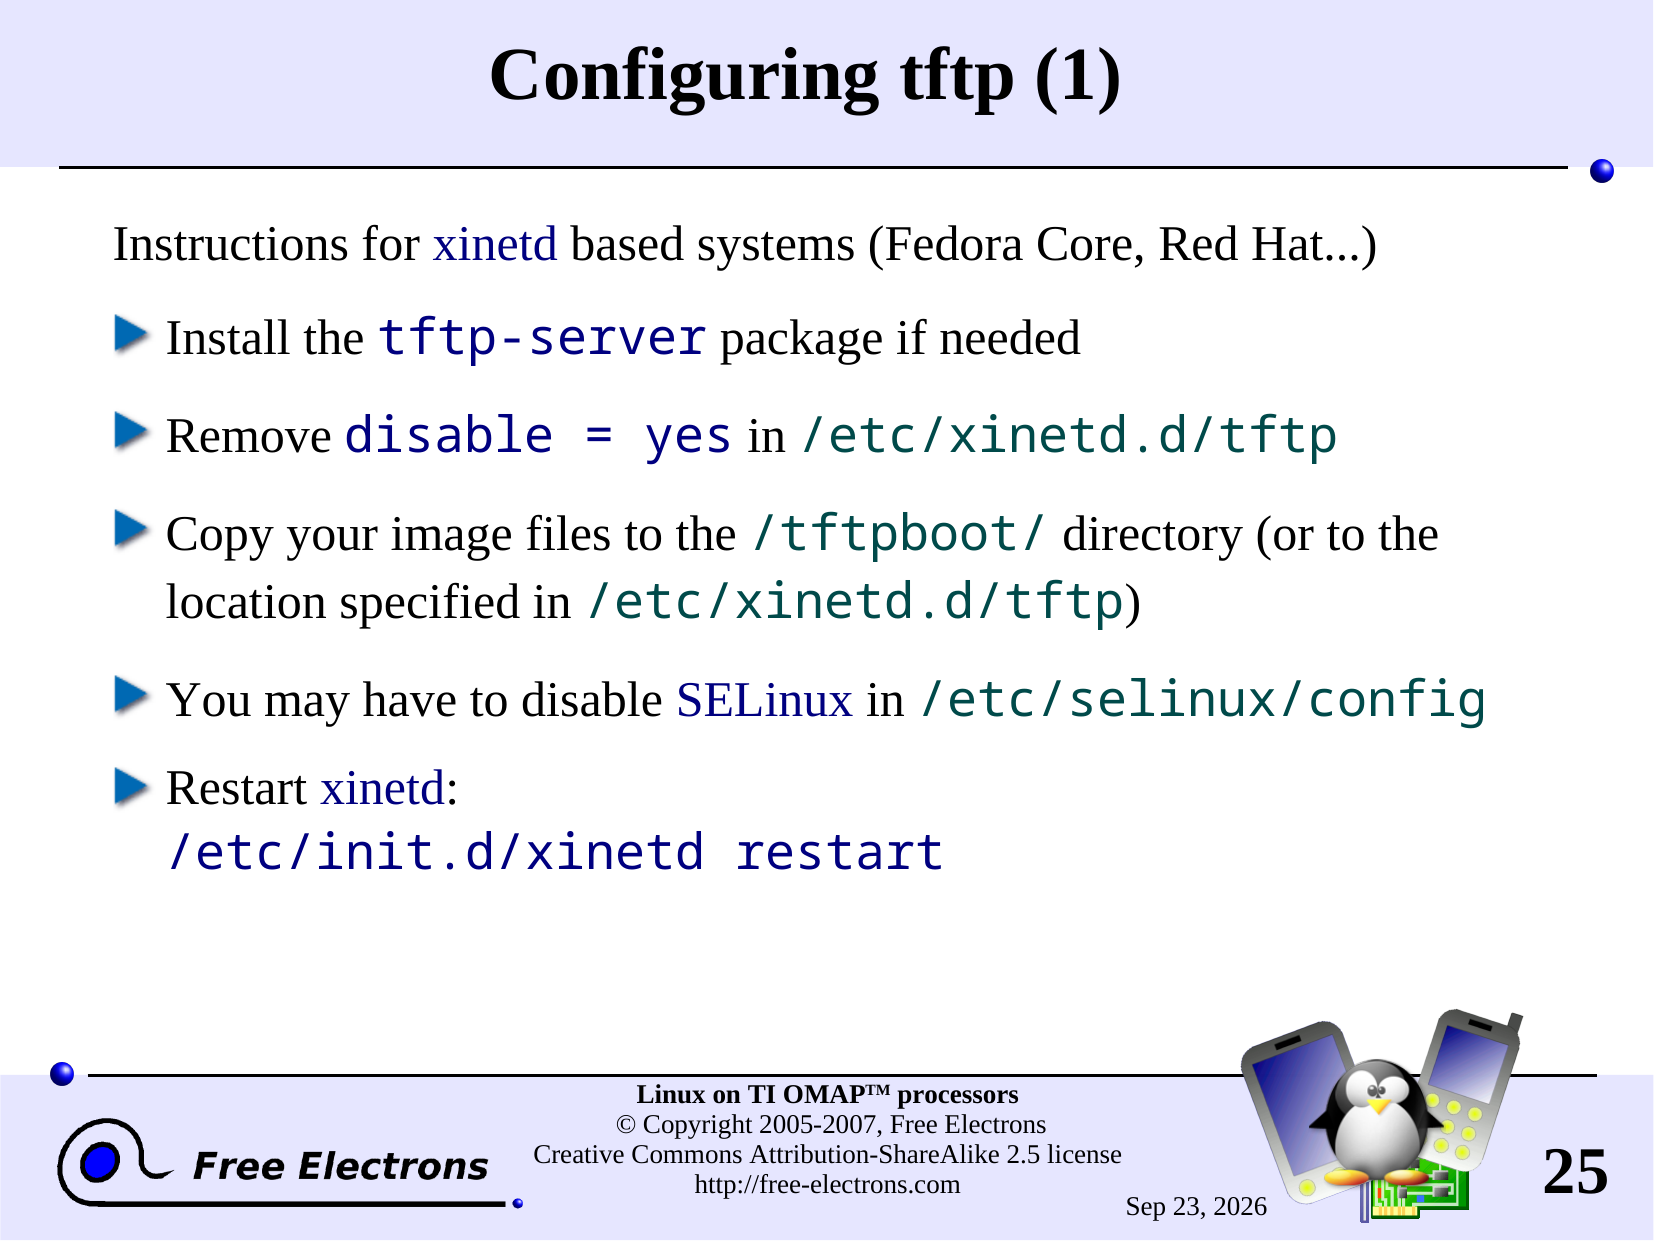

# Configuring tftp (1)
Instructions for xinetd based systems (Fedora Core, Red Hat...)
Install the tftp-server package if needed
Remove disable = yes in /etc/xinetd.d/tftp
Copy your image files to the /tftpboot/ directory (or to the location specified in /etc/xinetd.d/tftp)
You may have to disable SELinux in /etc/selinux/config
Restart xinetd:
/etc/init.d/xinetd restart